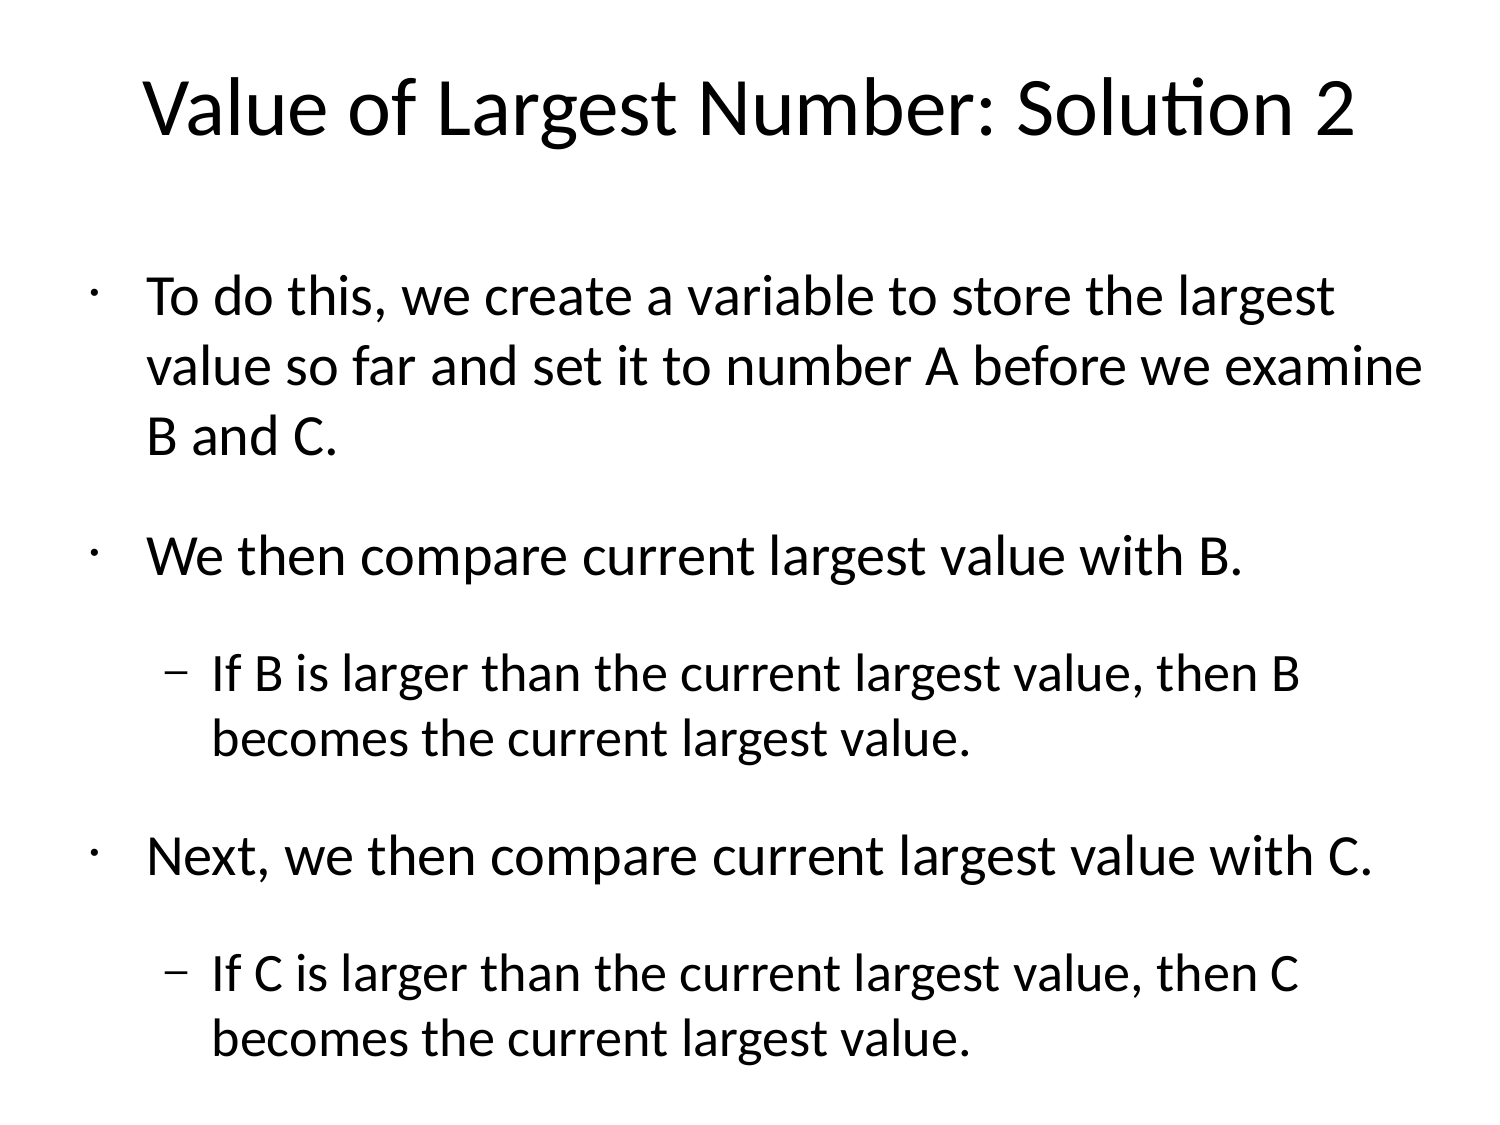

# Value of Largest Number: Solution 2
To do this, we create a variable to store the largest value so far and set it to number A before we examine B and C.
We then compare current largest value with B.
If B is larger than the current largest value, then B becomes the current largest value.
Next, we then compare current largest value with C.
If C is larger than the current largest value, then C becomes the current largest value.